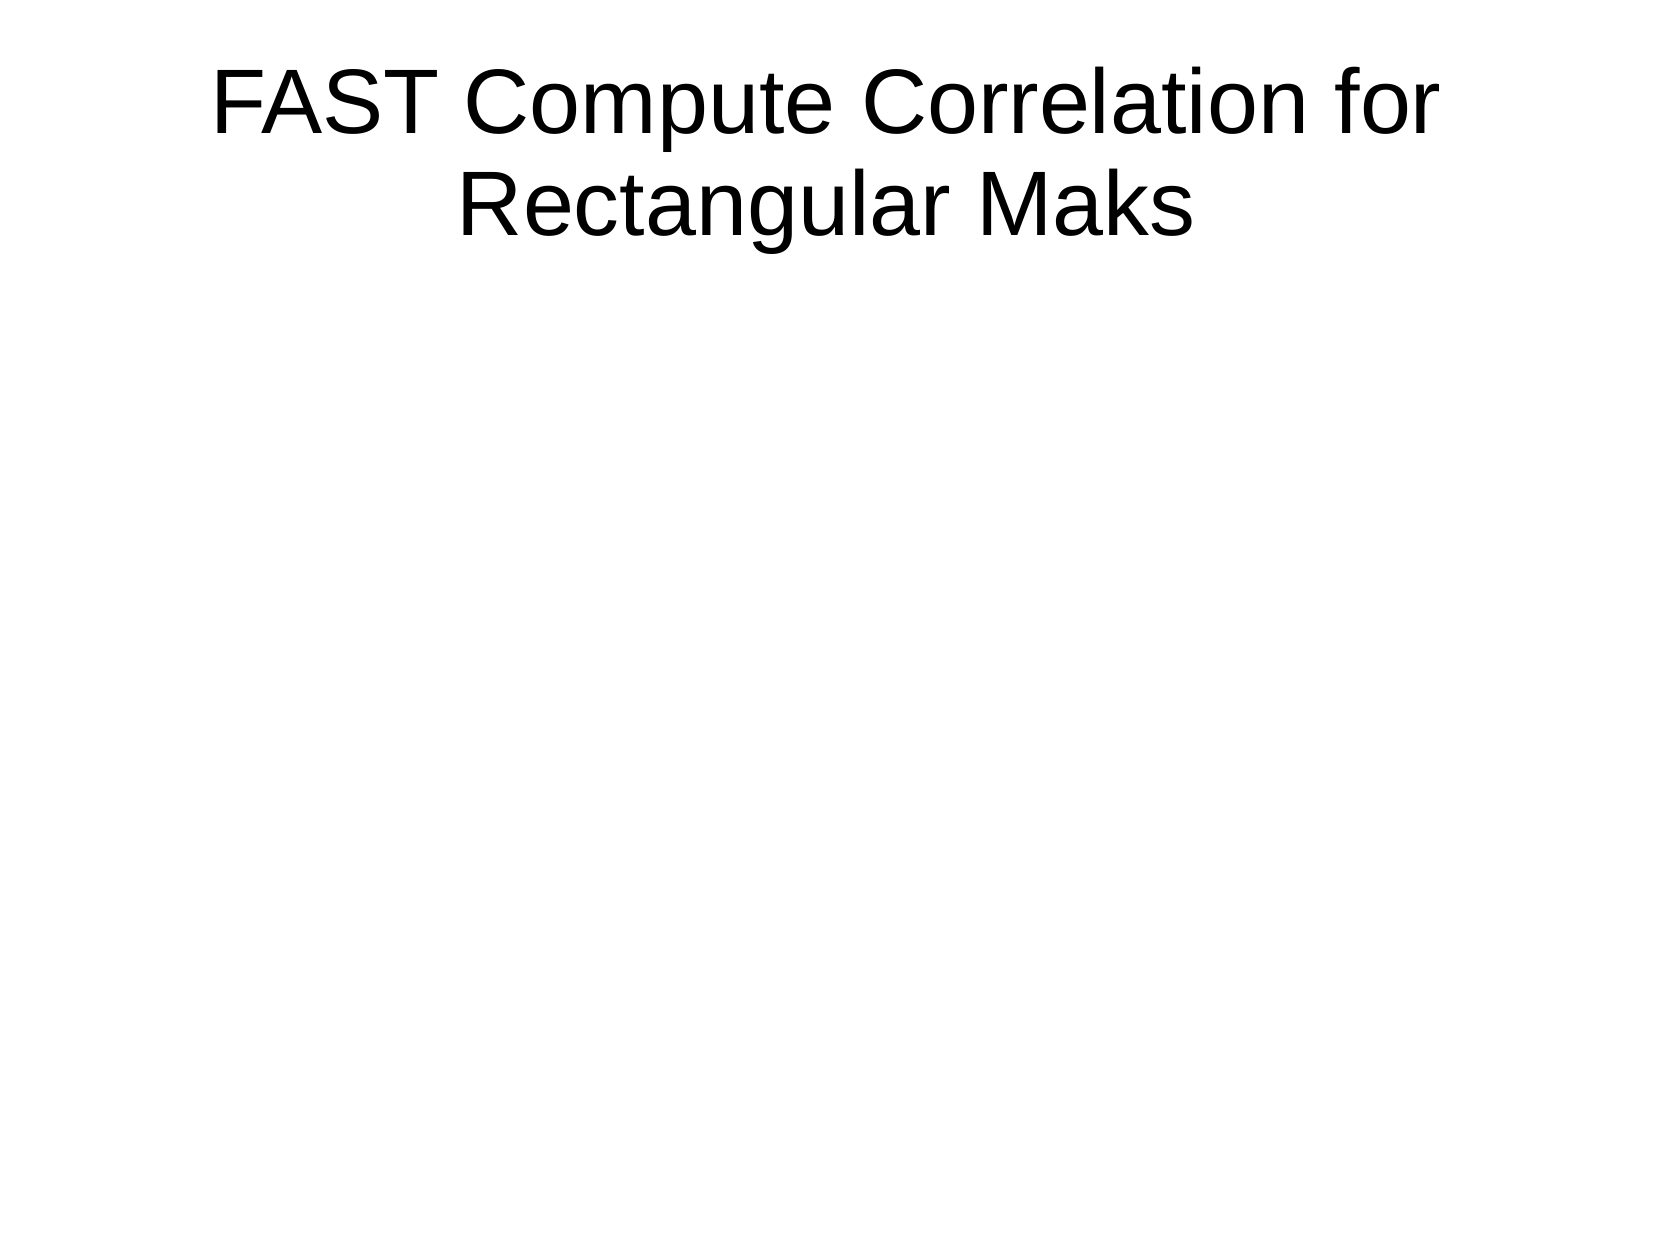

# FAST Compute Correlation for Rectangular Maks